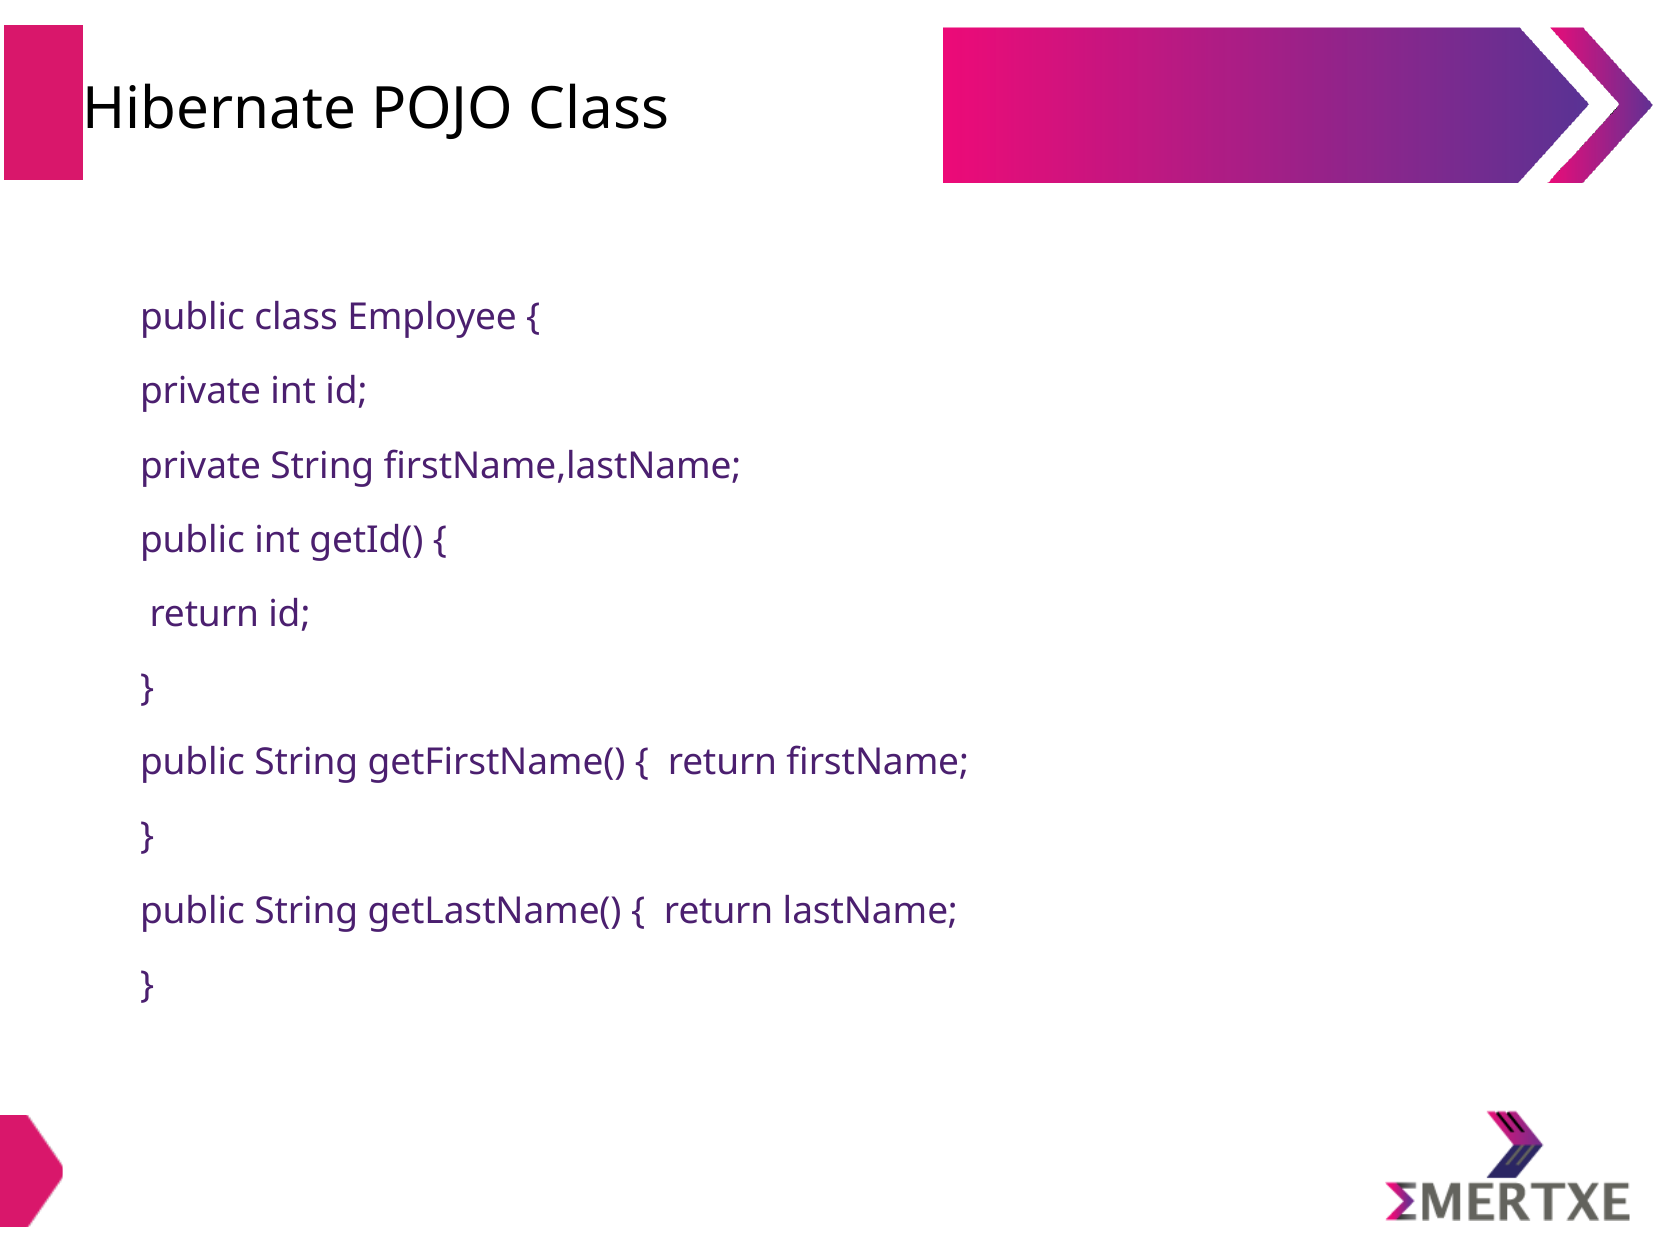

# Hibernate POJO Class
public class Employee {
private int id;
private String firstName,lastName;
public int getId() {
 return id;
}
public String getFirstName() { return firstName;
}
public String getLastName() { return lastName;
}